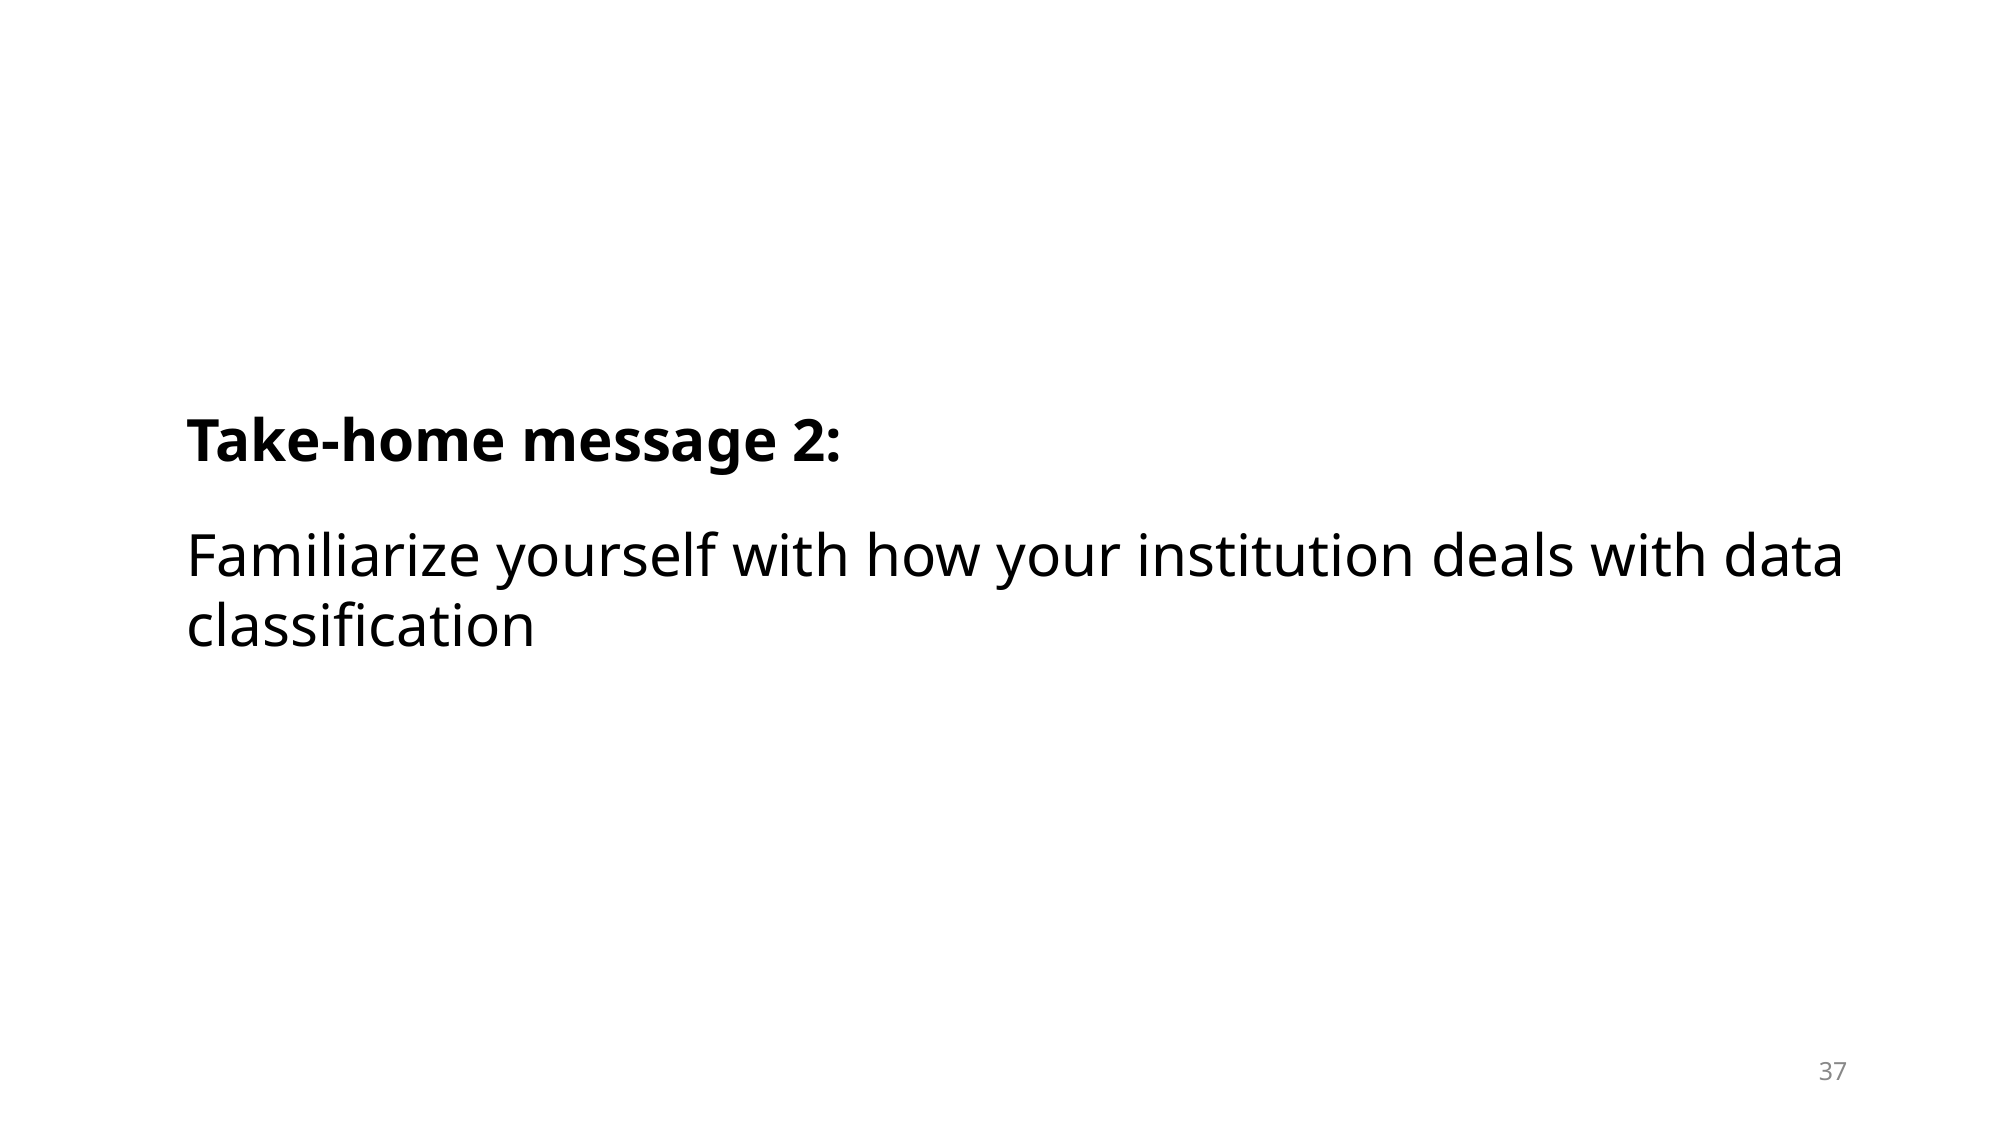

Take-home message 2:
Familiarize yourself with how your institution deals with data classification